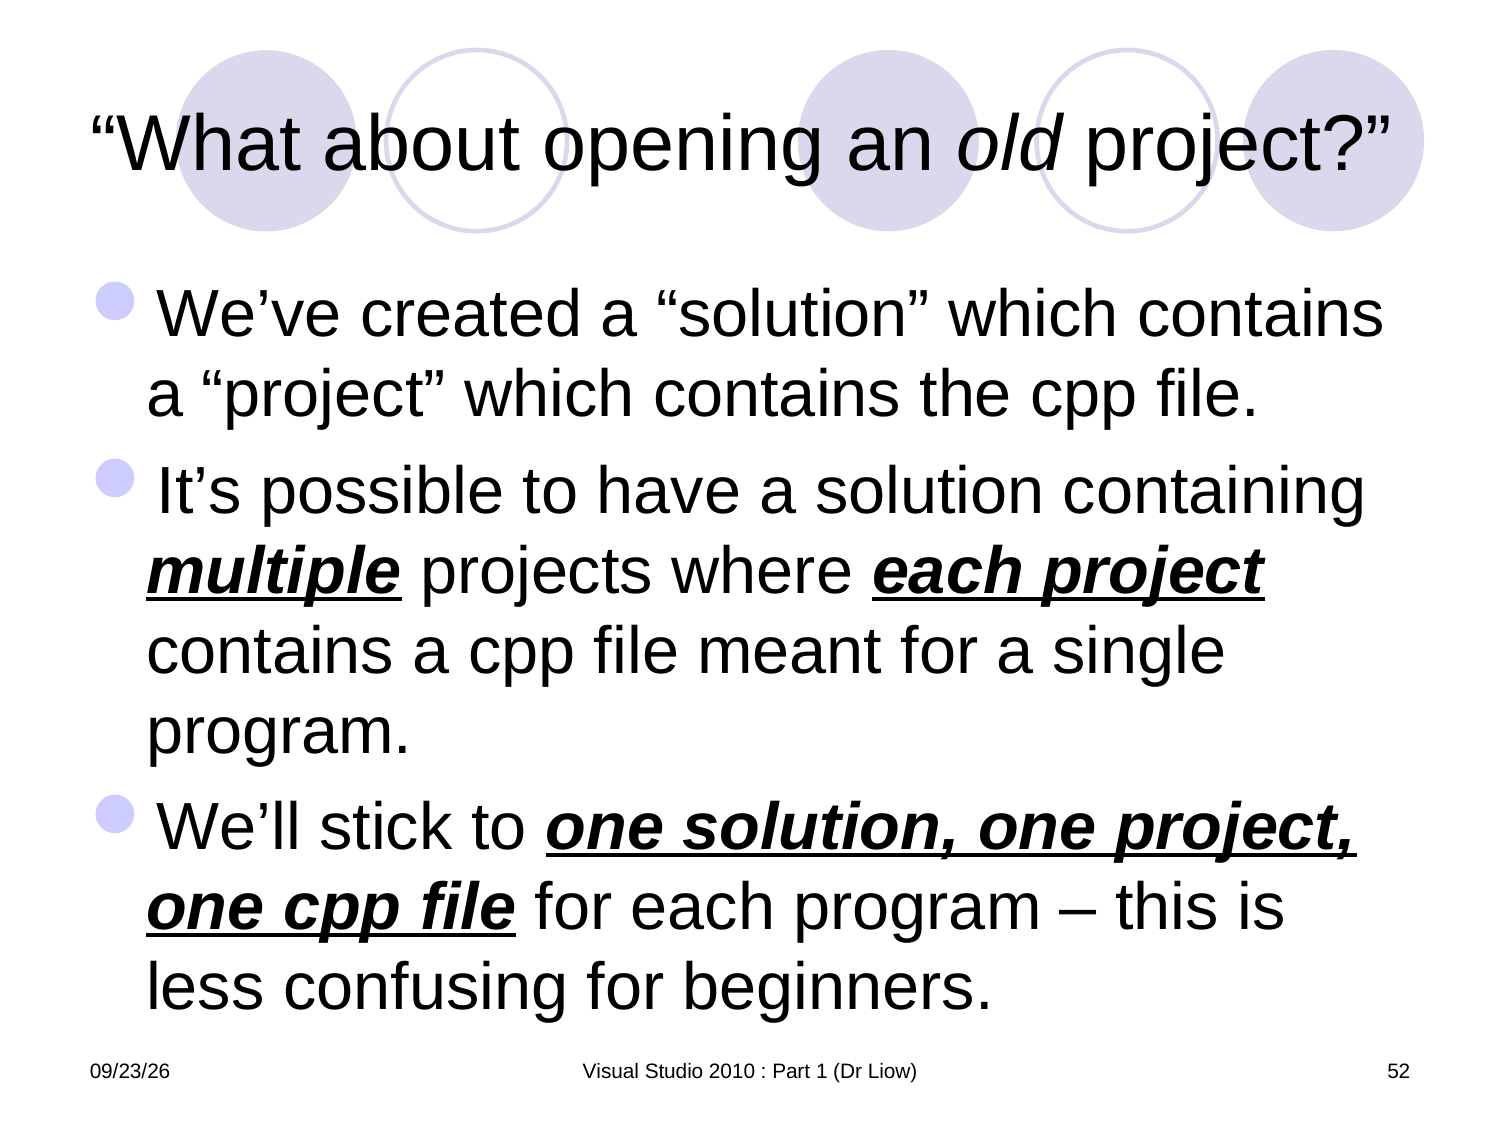

# “What about opening an old project?”
We’ve created a “solution” which contains a “project” which contains the cpp file.
It’s possible to have a solution containing multiple projects where each project contains a cpp file meant for a single program.
We’ll stick to one solution, one project, one cpp file for each program – this is less confusing for beginners.
Visual Studio 2010 : Part 1 (Dr Liow)